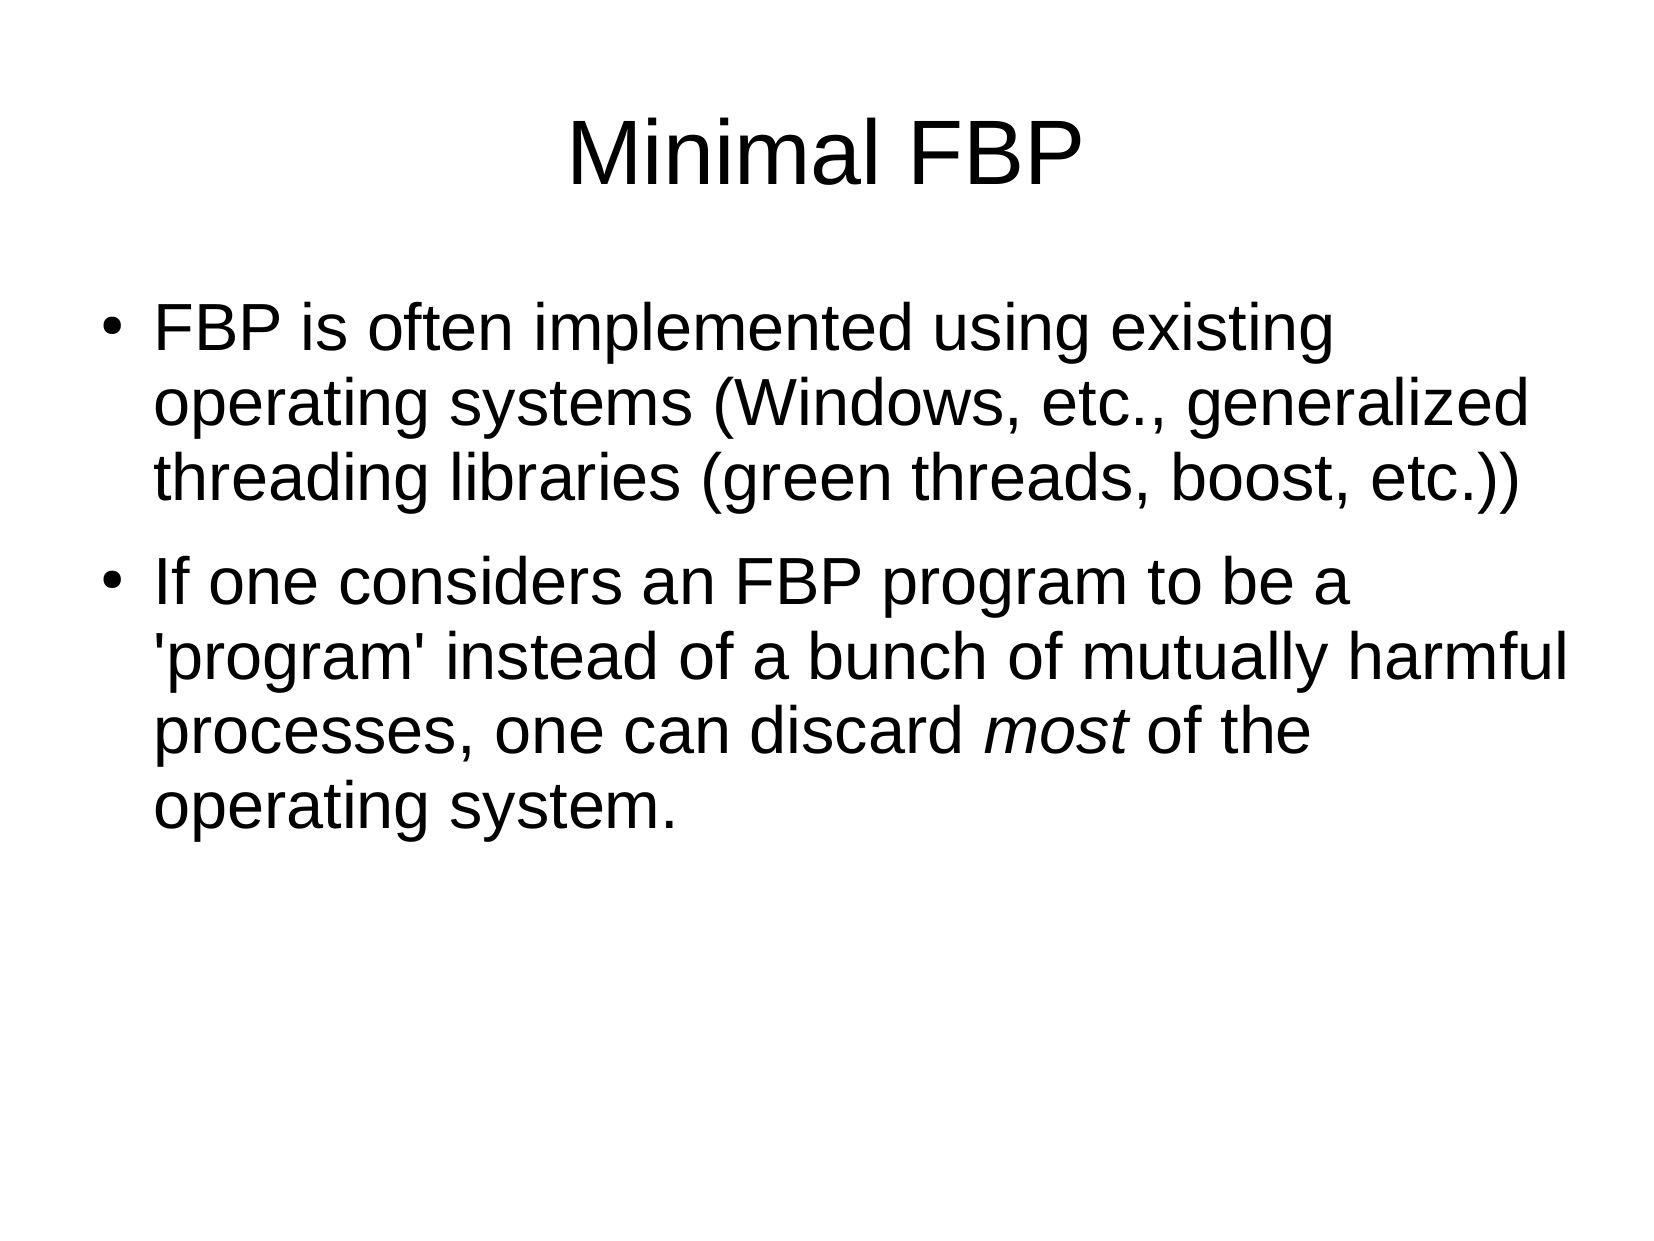

# Minimal FBP
FBP is often implemented using existing operating systems (Windows, etc., generalized threading libraries (green threads, boost, etc.))
If one considers an FBP program to be a 'program' instead of a bunch of mutually harmful processes, one can discard most of the operating system.